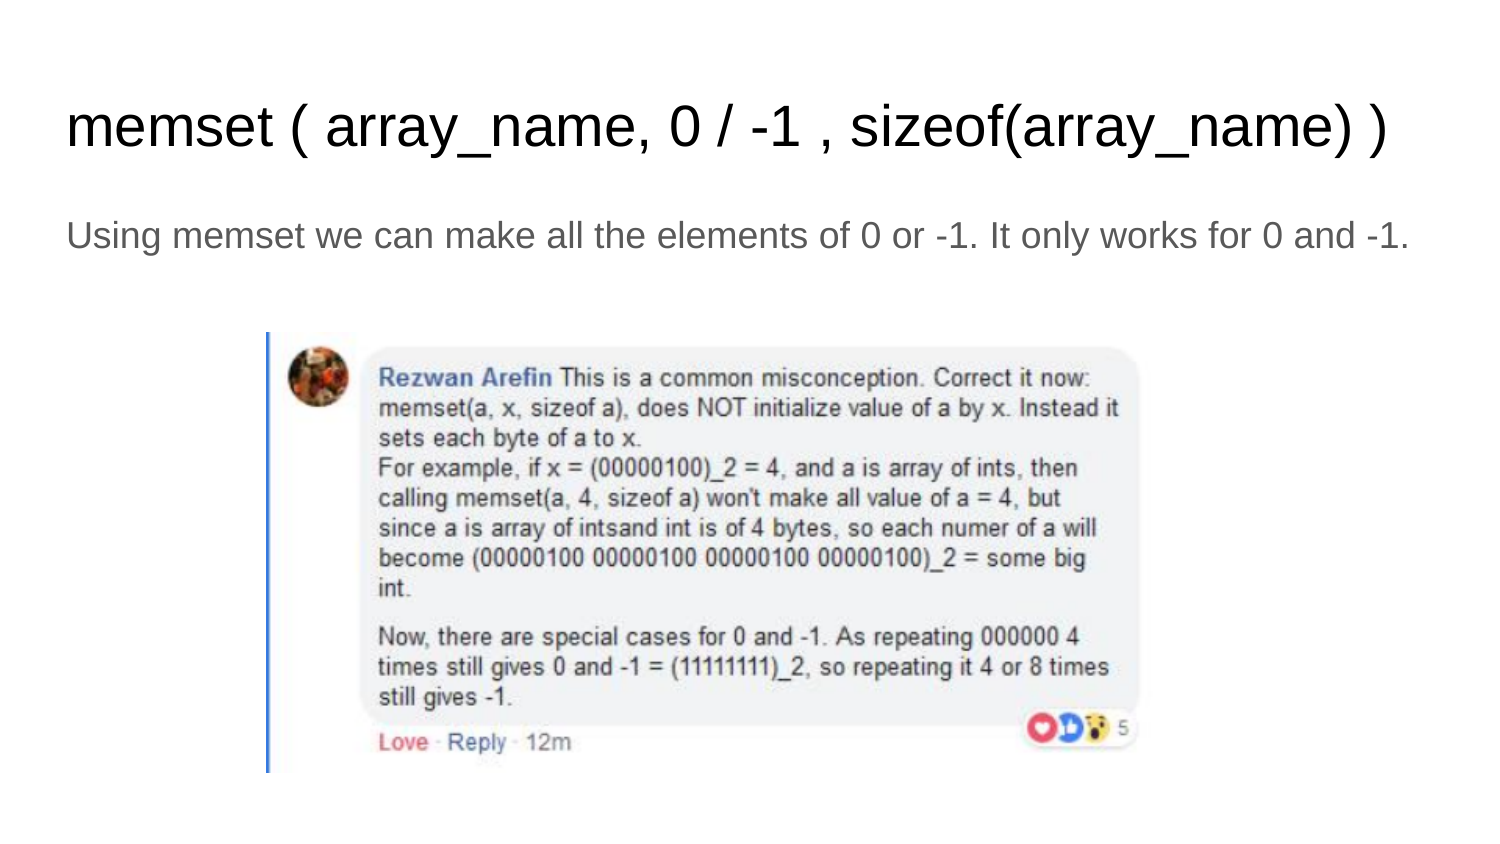

# memset ( array_name, 0 / -1 , sizeof(array_name) )
Using memset we can make all the elements of 0 or -1. It only works for 0 and -1.